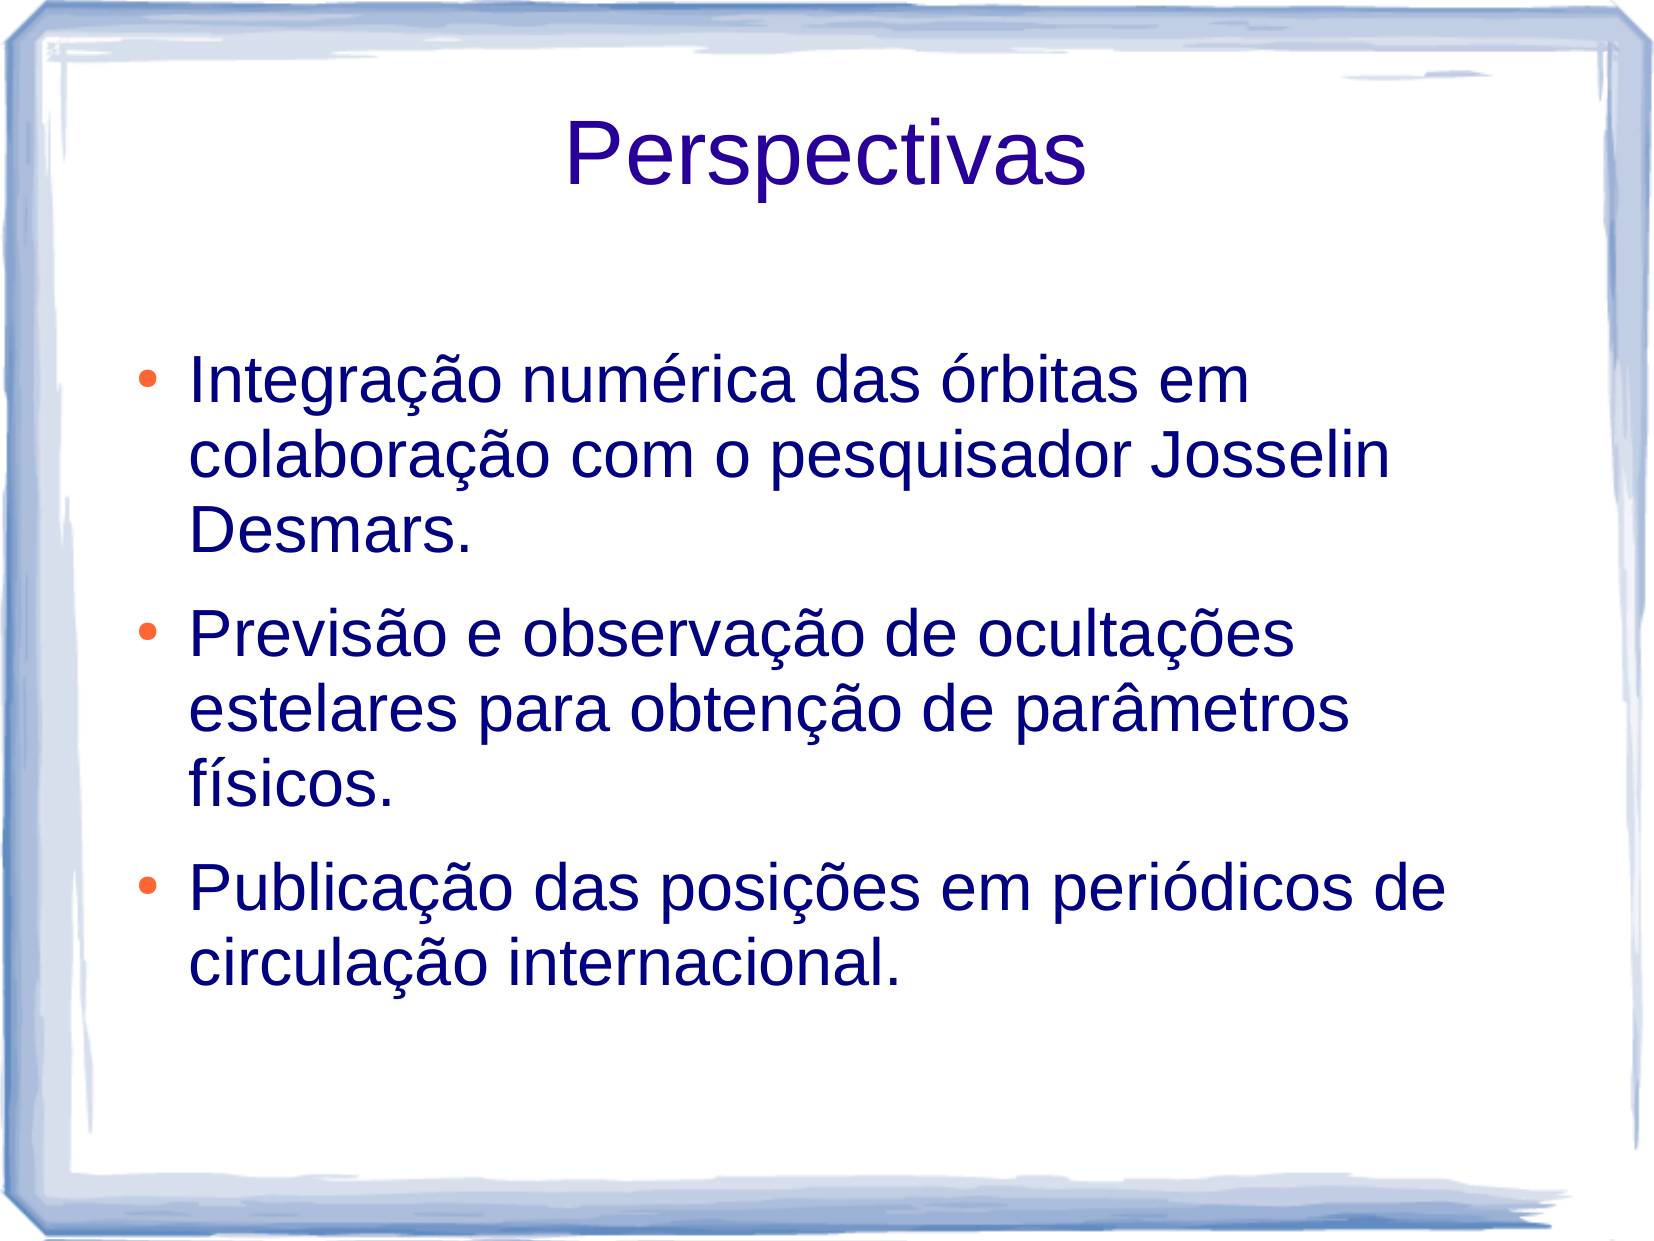

# Perspectivas
Integração numérica das órbitas em colaboração com o pesquisador Josselin Desmars.
Previsão e observação de ocultações estelares para obtenção de parâmetros físicos.
Publicação das posições em periódicos de circulação internacional.